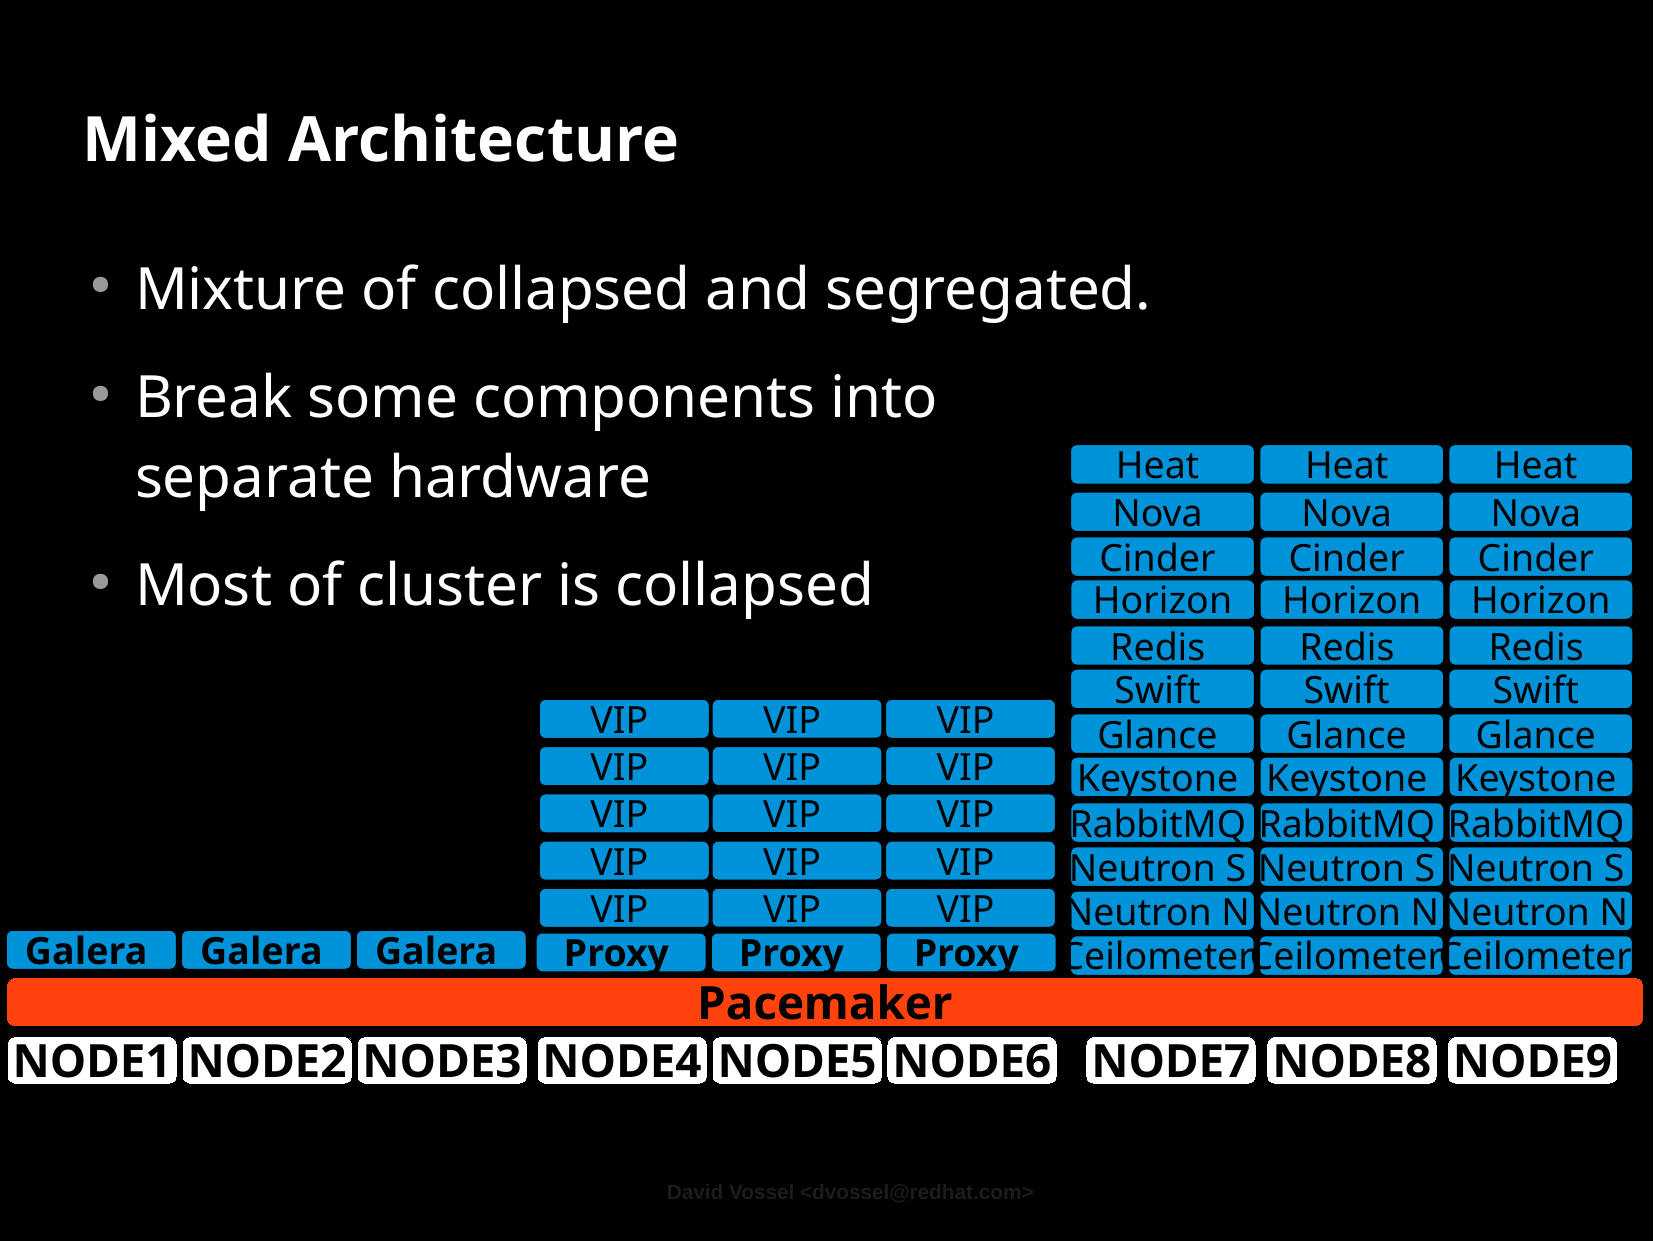

# Mixed Architecture
Mixture of collapsed and segregated.
Break some components into separate hardware
Most of cluster is collapsed
Heat
Heat
Heat
Nova
Nova
Nova
Cinder
Cinder
Cinder
Horizon
Horizon
Horizon
Redis
Redis
Redis
Swift
Swift
Swift
VIP
VIP
VIP
Glance
Glance
Glance
VIP
VIP
VIP
Keystone
Keystone
Keystone
VIP
VIP
VIP
RabbitMQ
RabbitMQ
RabbitMQ
VIP
VIP
VIP
Neutron S
Neutron S
Neutron S
VIP
VIP
VIP
Neutron N
Neutron N
Neutron N
Galera
Galera
Galera
Proxy
Proxy
Proxy
Ceilometer
Ceilometer
Ceilometer
Pacemaker
NODE1
NODE2
NODE3
NODE4
NODE5
NODE6
NODE7
NODE8
NODE9